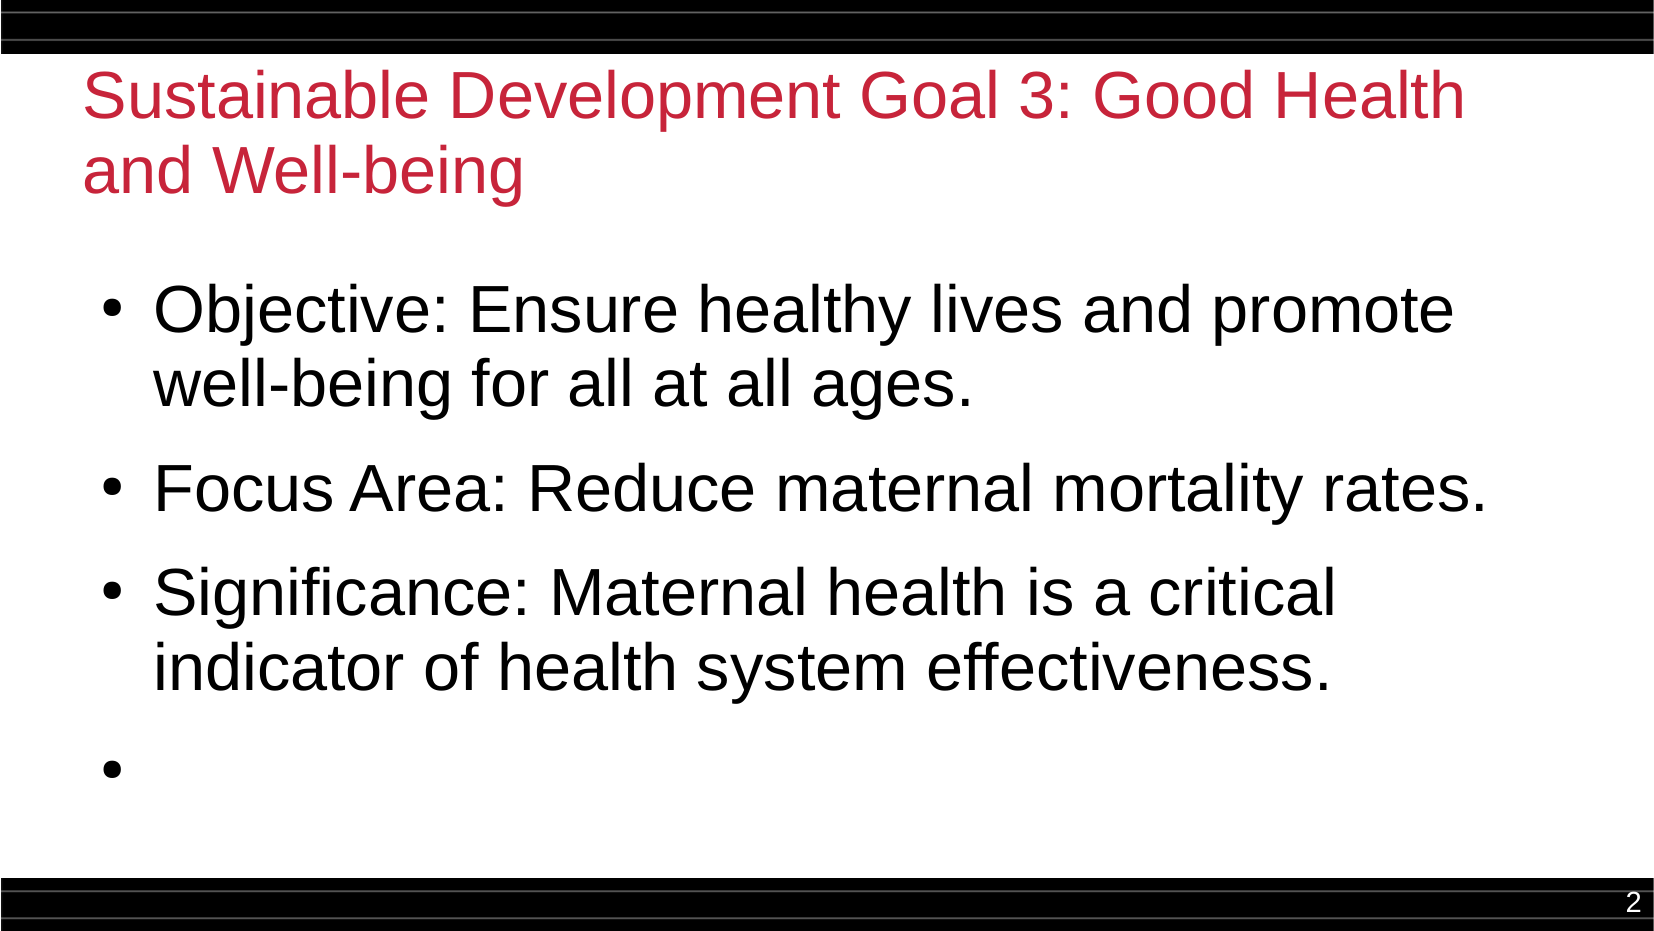

# Sustainable Development Goal 3: Good Health and Well-being
Objective: Ensure healthy lives and promote well-being for all at all ages.
Focus Area: Reduce maternal mortality rates.
Significance: Maternal health is a critical indicator of health system effectiveness.